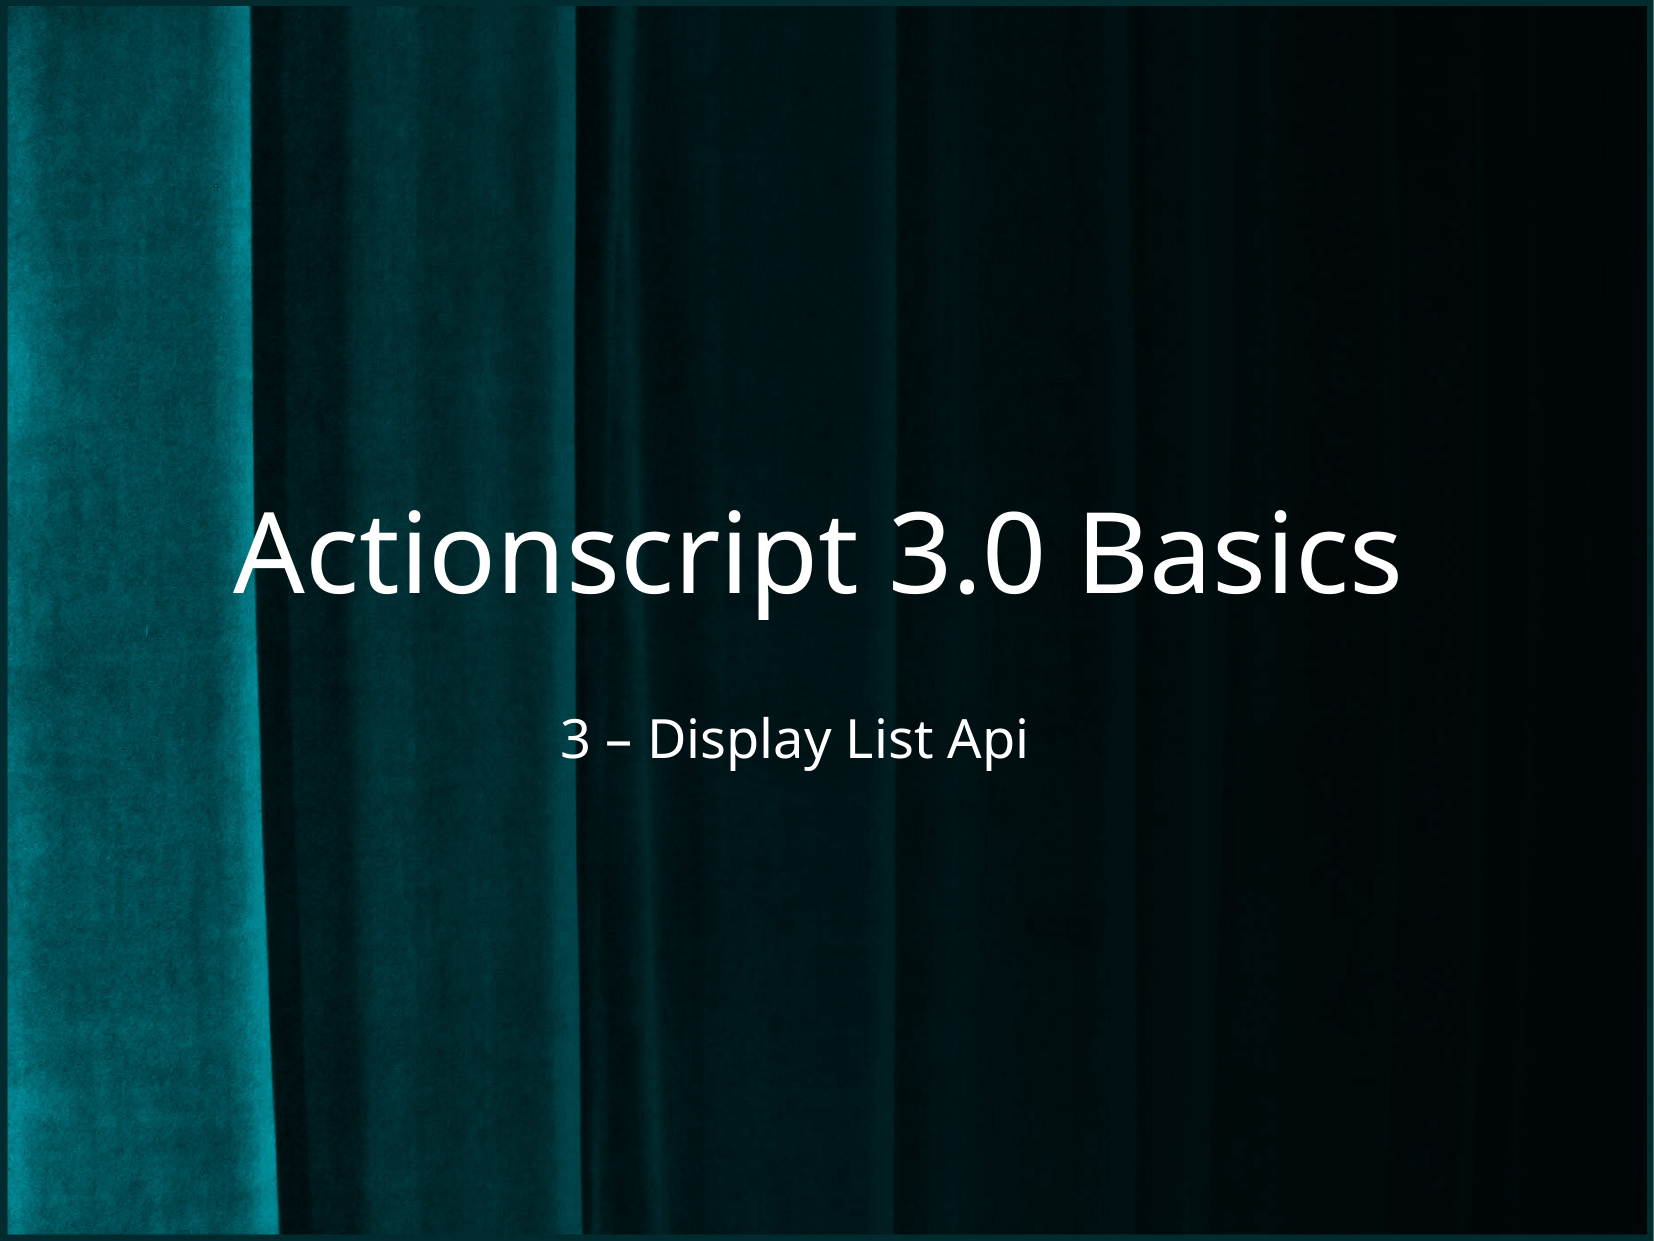

# Actionscript 3.0 Basics
3 – Display List Api